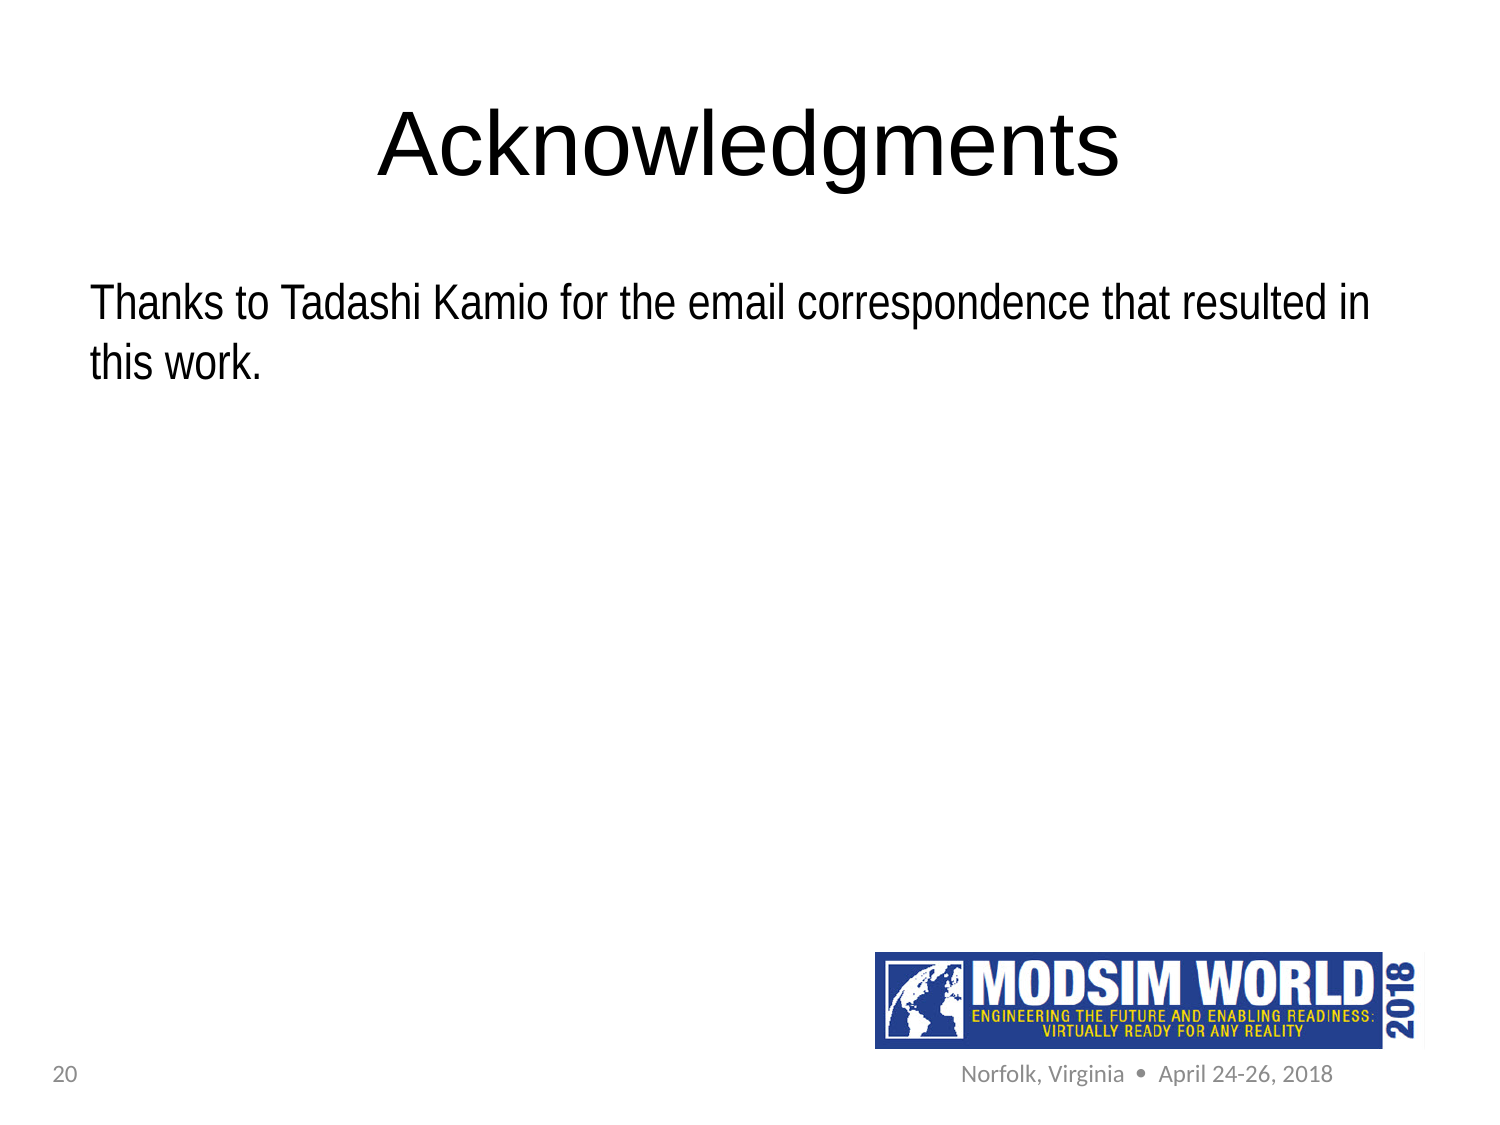

Acknowledgments
Thanks to Tadashi Kamio for the email correspondence that resulted in this work.
Norfolk, Virginia  April 24-26, 2018